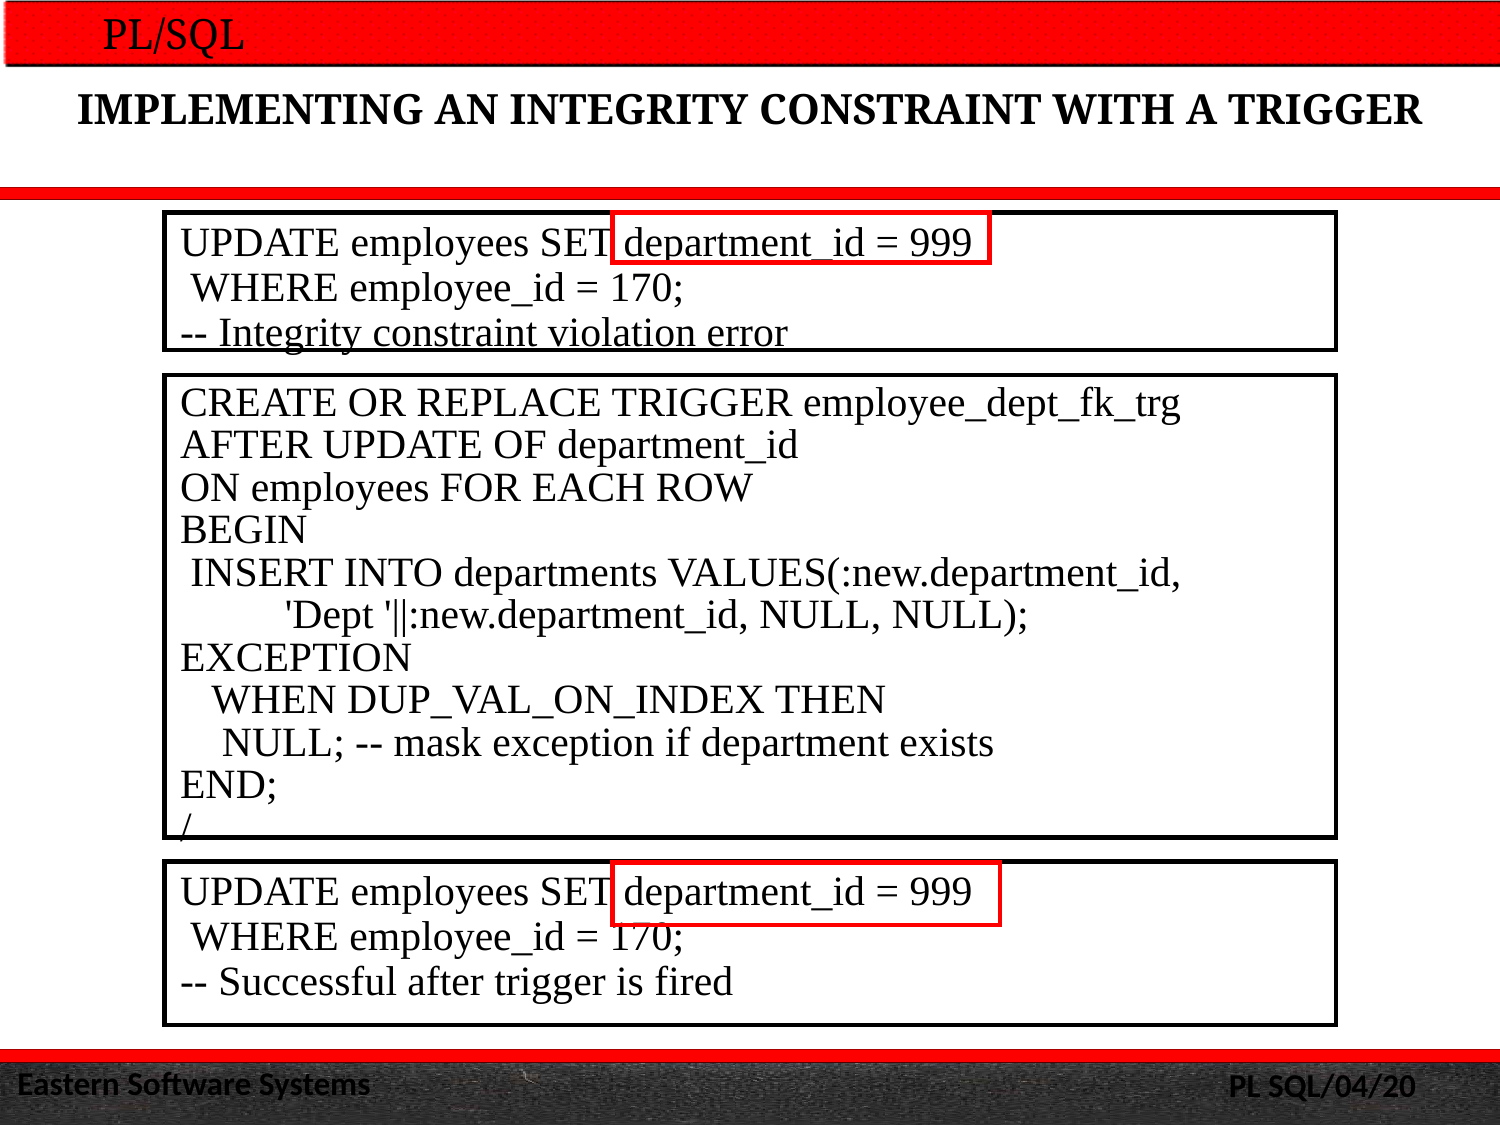

PL/SQL
IMPLEMENTING AN INTEGRITY CONSTRAINT WITH A TRIGGER
UPDATE employees SET department_id = 999
 WHERE employee_id = 170;
-- Integrity constraint violation error
CREATE OR REPLACE TRIGGER employee_dept_fk_trg
AFTER UPDATE OF department_id
ON employees FOR EACH ROW
BEGIN
 INSERT INTO departments VALUES(:new.department_id,
 'Dept '||:new.department_id, NULL, NULL);
EXCEPTION
 WHEN DUP_VAL_ON_INDEX THEN
 NULL; -- mask exception if department exists
END;
/
UPDATE employees SET department_id = 999
 WHERE employee_id = 170;
-- Successful after trigger is fired
Eastern Software Systems
				 PL SQL/04/20